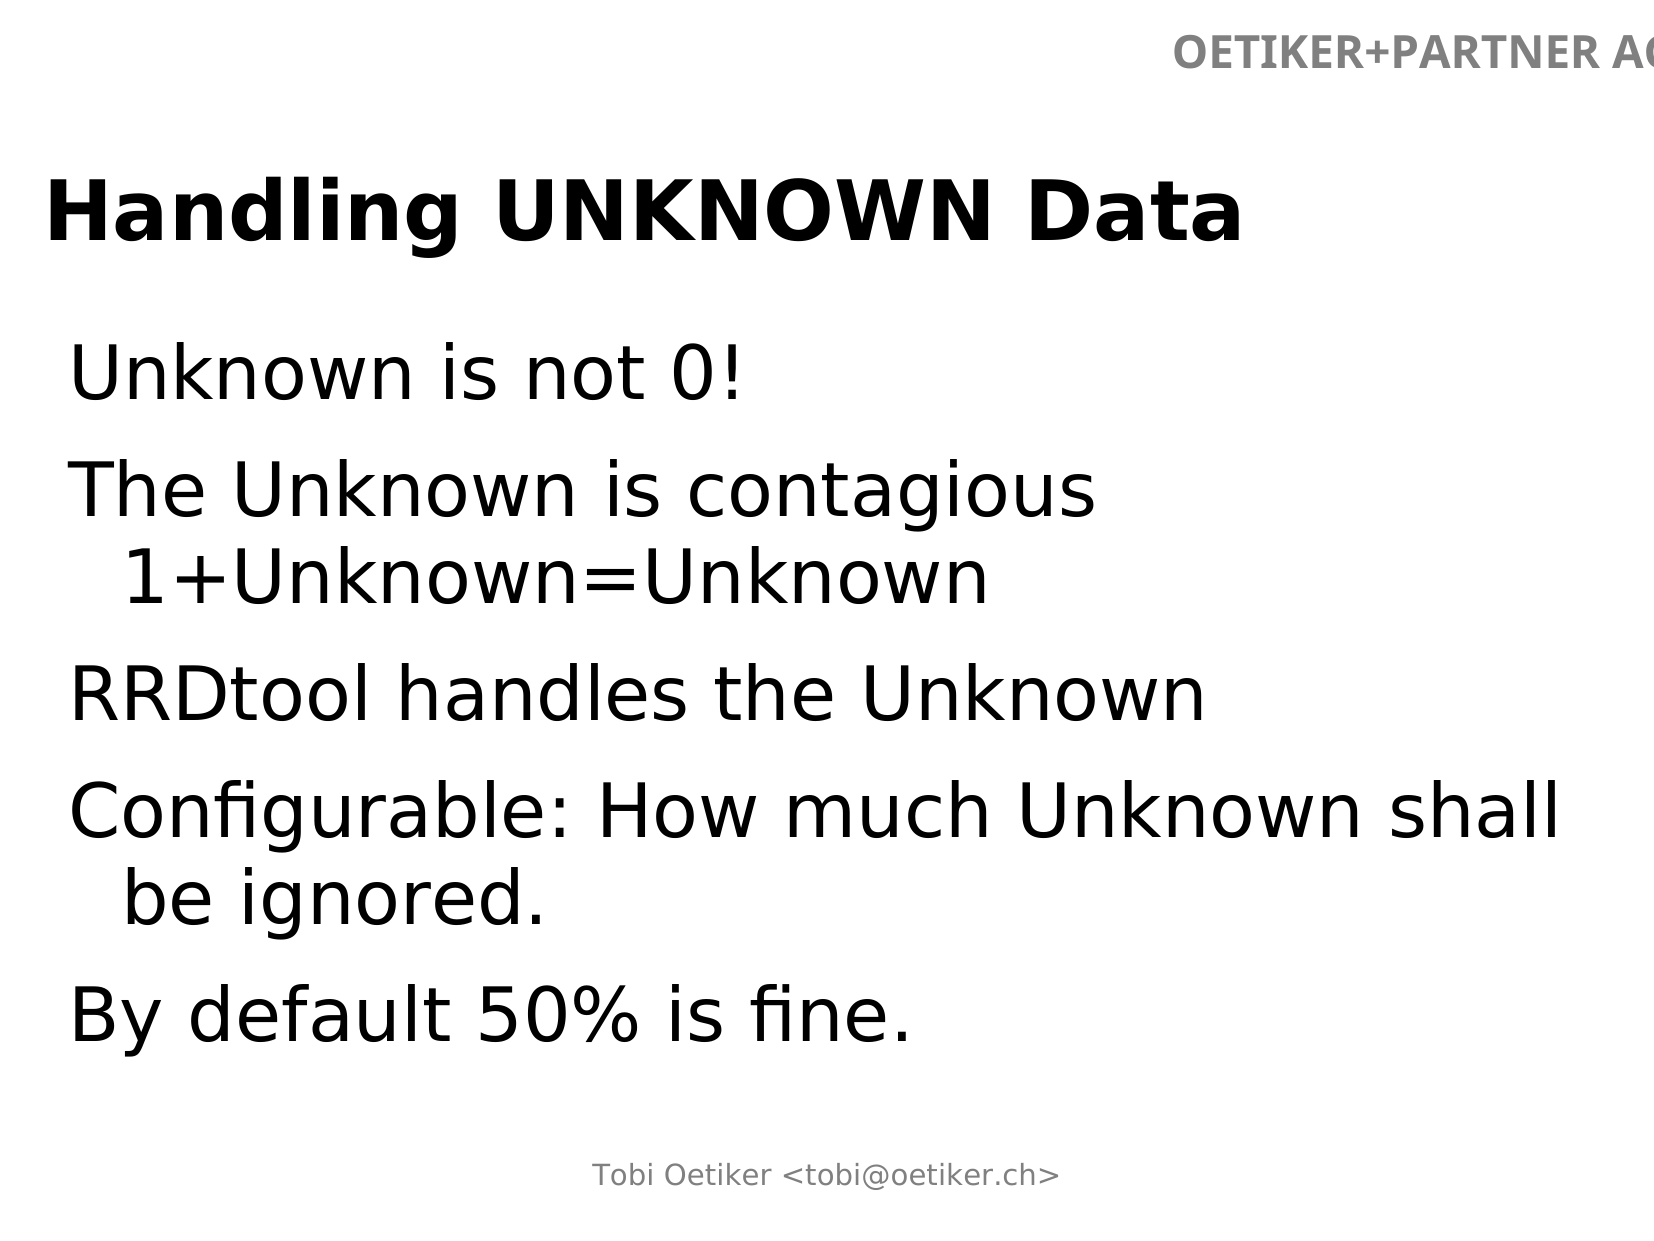

# Handling UNKNOWN Data
Unknown is not 0!
The Unknown is contagious
1+Unknown=Unknown
RRDtool handles the Unknown
Configurable: How much Unknown shall be ignored.
By default 50% is fine.